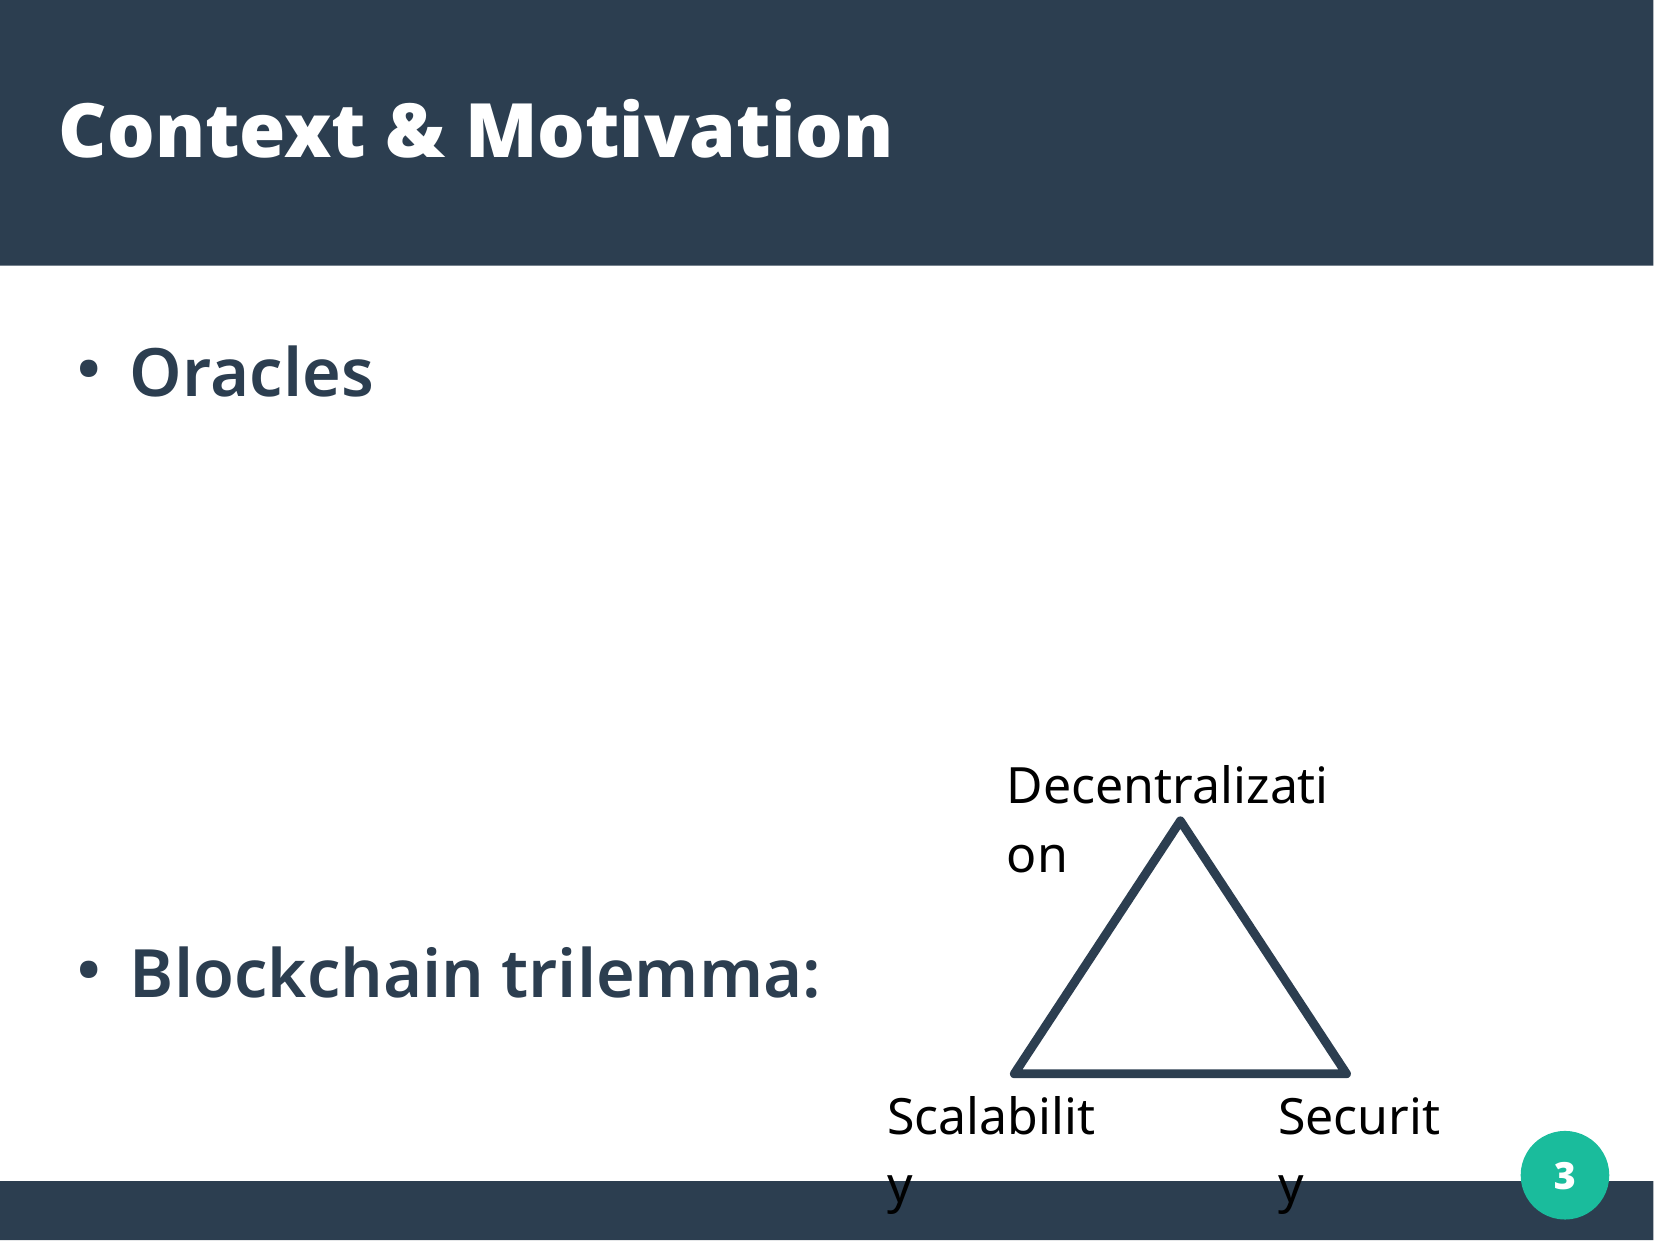

# Context & Motivation
Oracles
Blockchain trilemma:
Decentralization
Scalability
Security
3